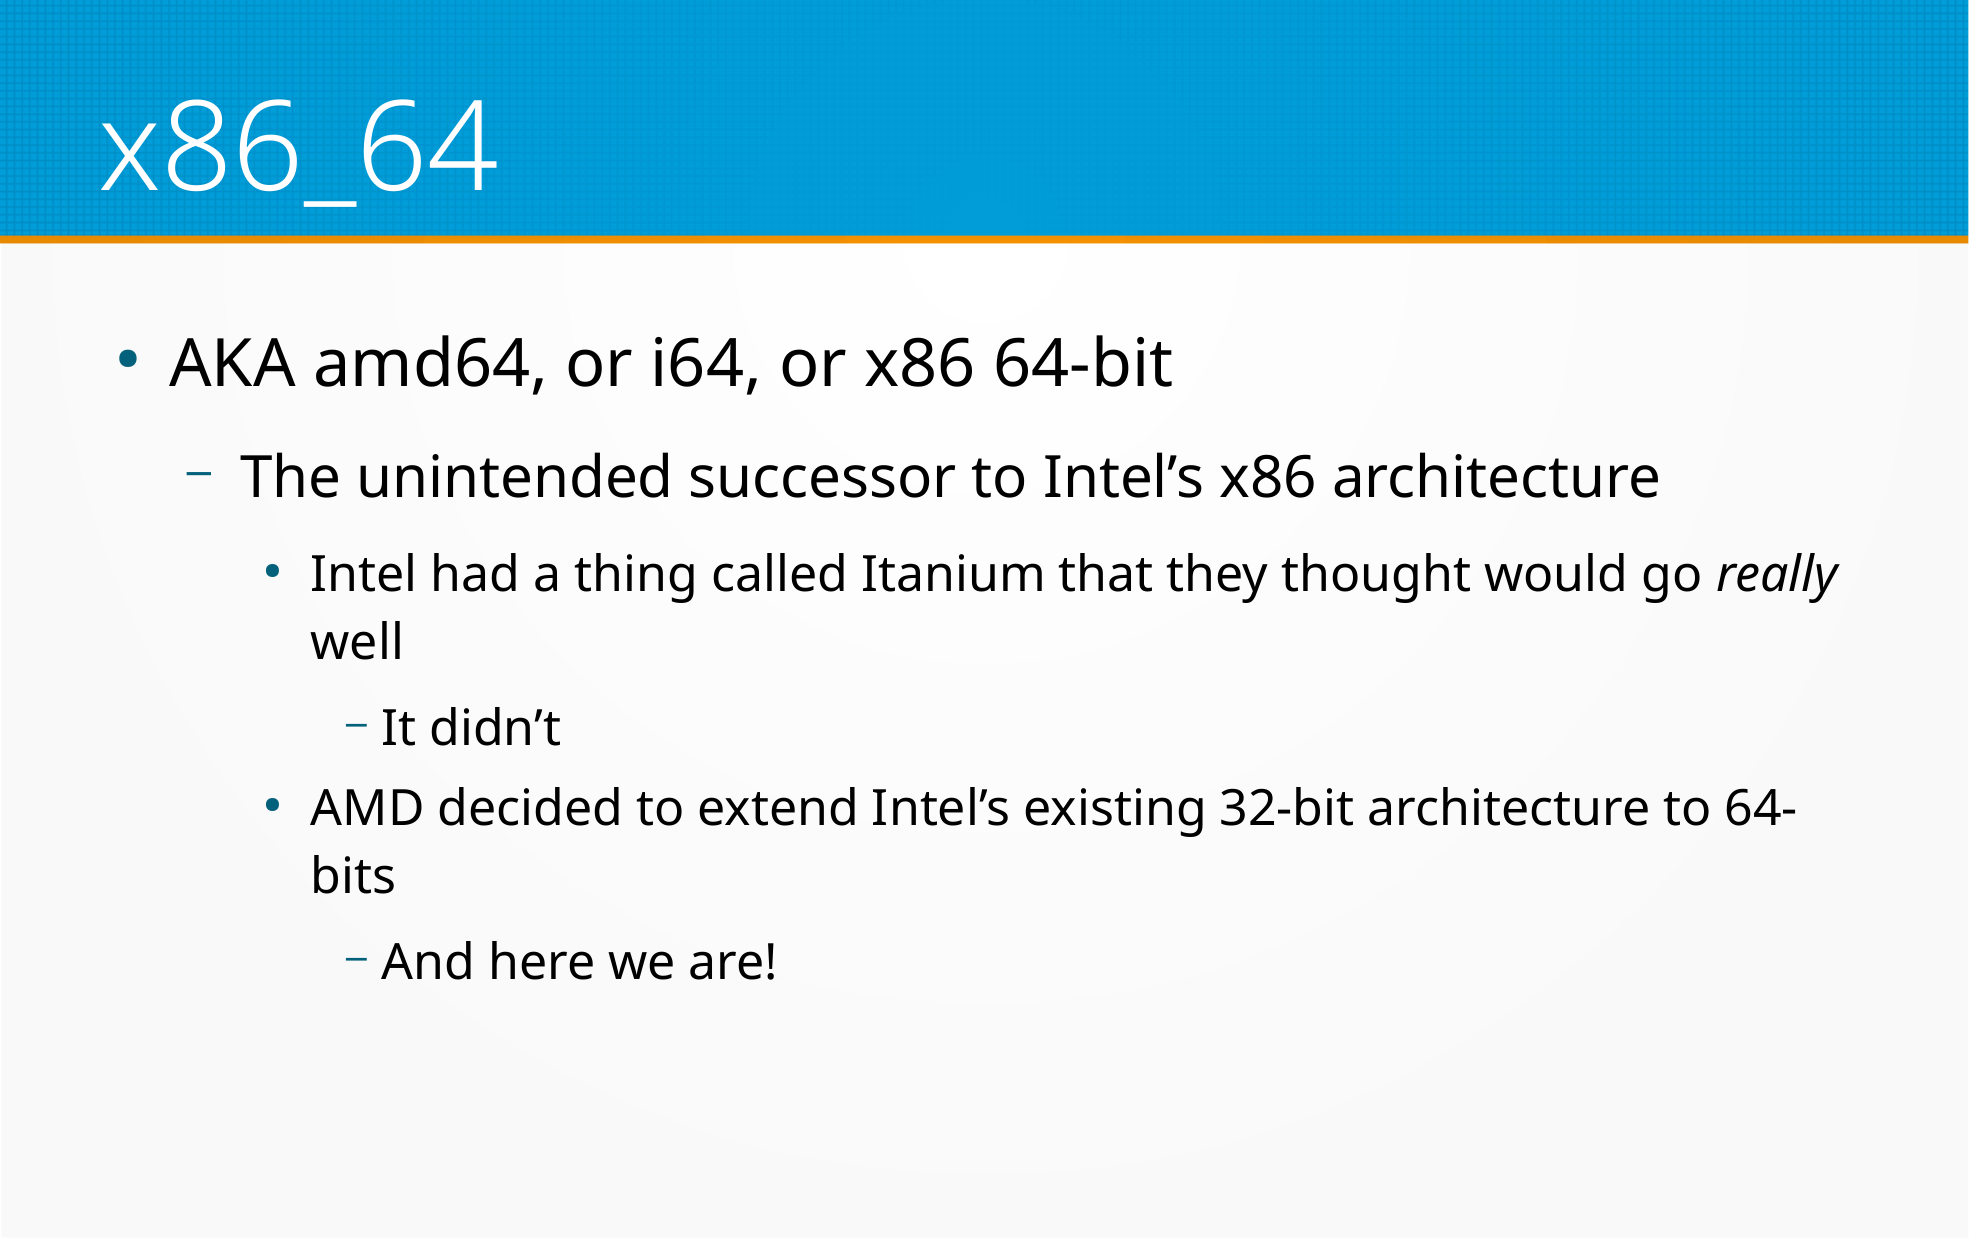

# x86_64
AKA amd64, or i64, or x86 64-bit
The unintended successor to Intel’s x86 architecture
Intel had a thing called Itanium that they thought would go really well
It didn’t
AMD decided to extend Intel’s existing 32-bit architecture to 64-bits
And here we are!